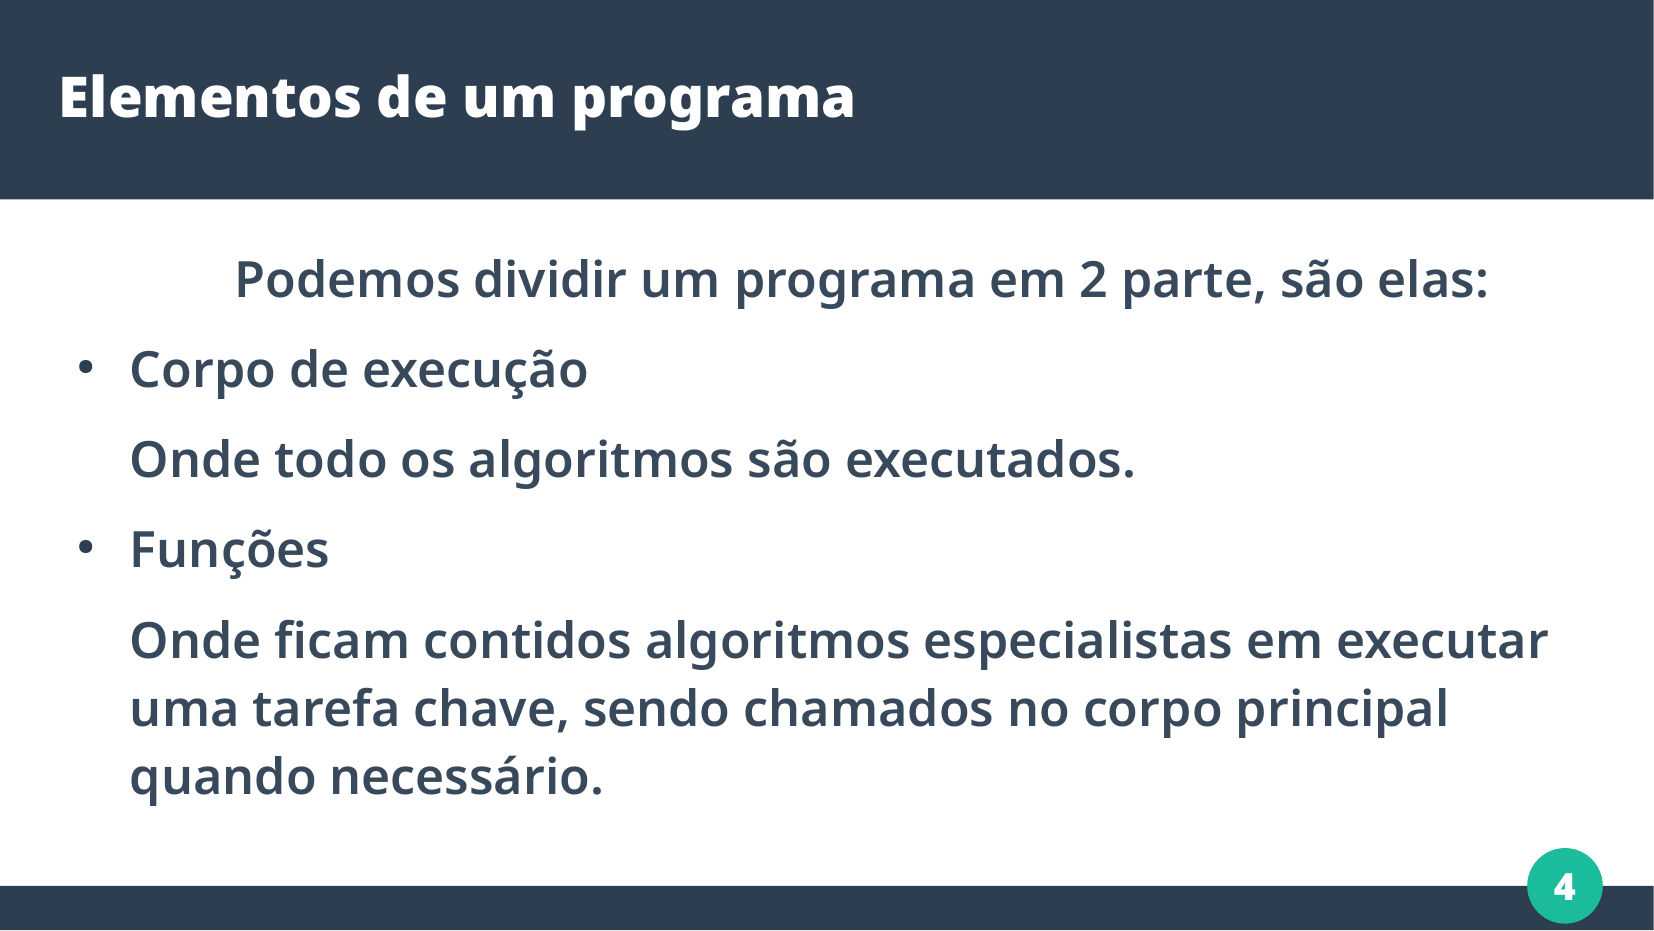

# Elementos de um programa
Podemos dividir um programa em 2 parte, são elas:
Corpo de execução
Onde todo os algoritmos são executados.
Funções
Onde ficam contidos algoritmos especialistas em executar uma tarefa chave, sendo chamados no corpo principal quando necessário.